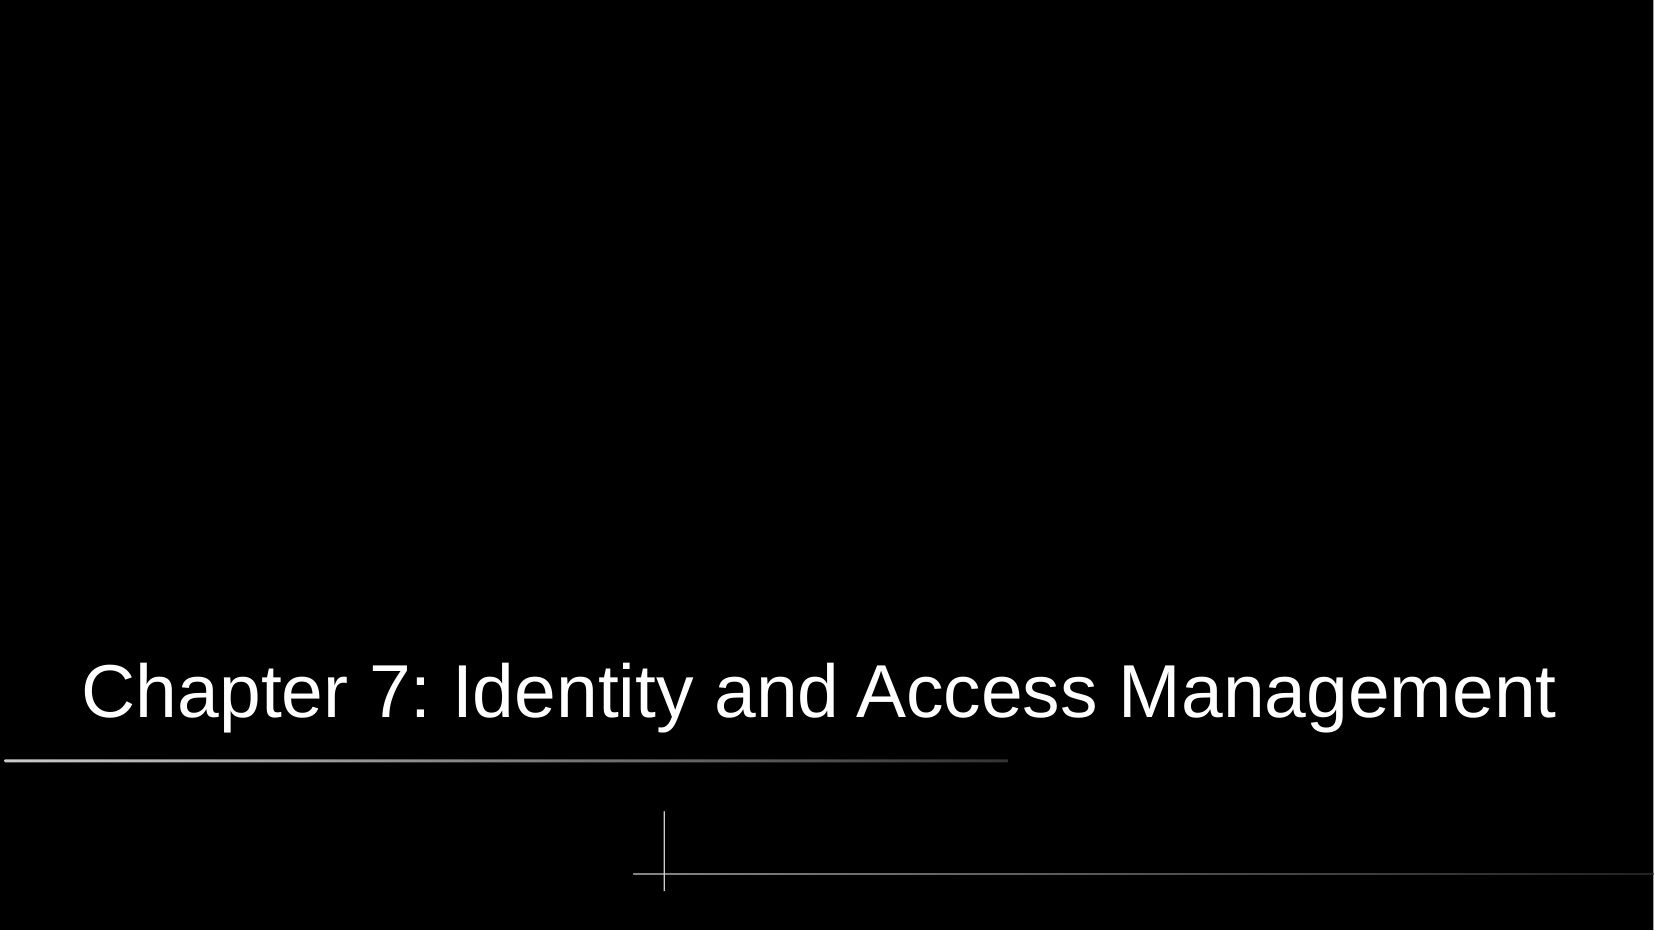

# Chapter 7: Identity and Access Management